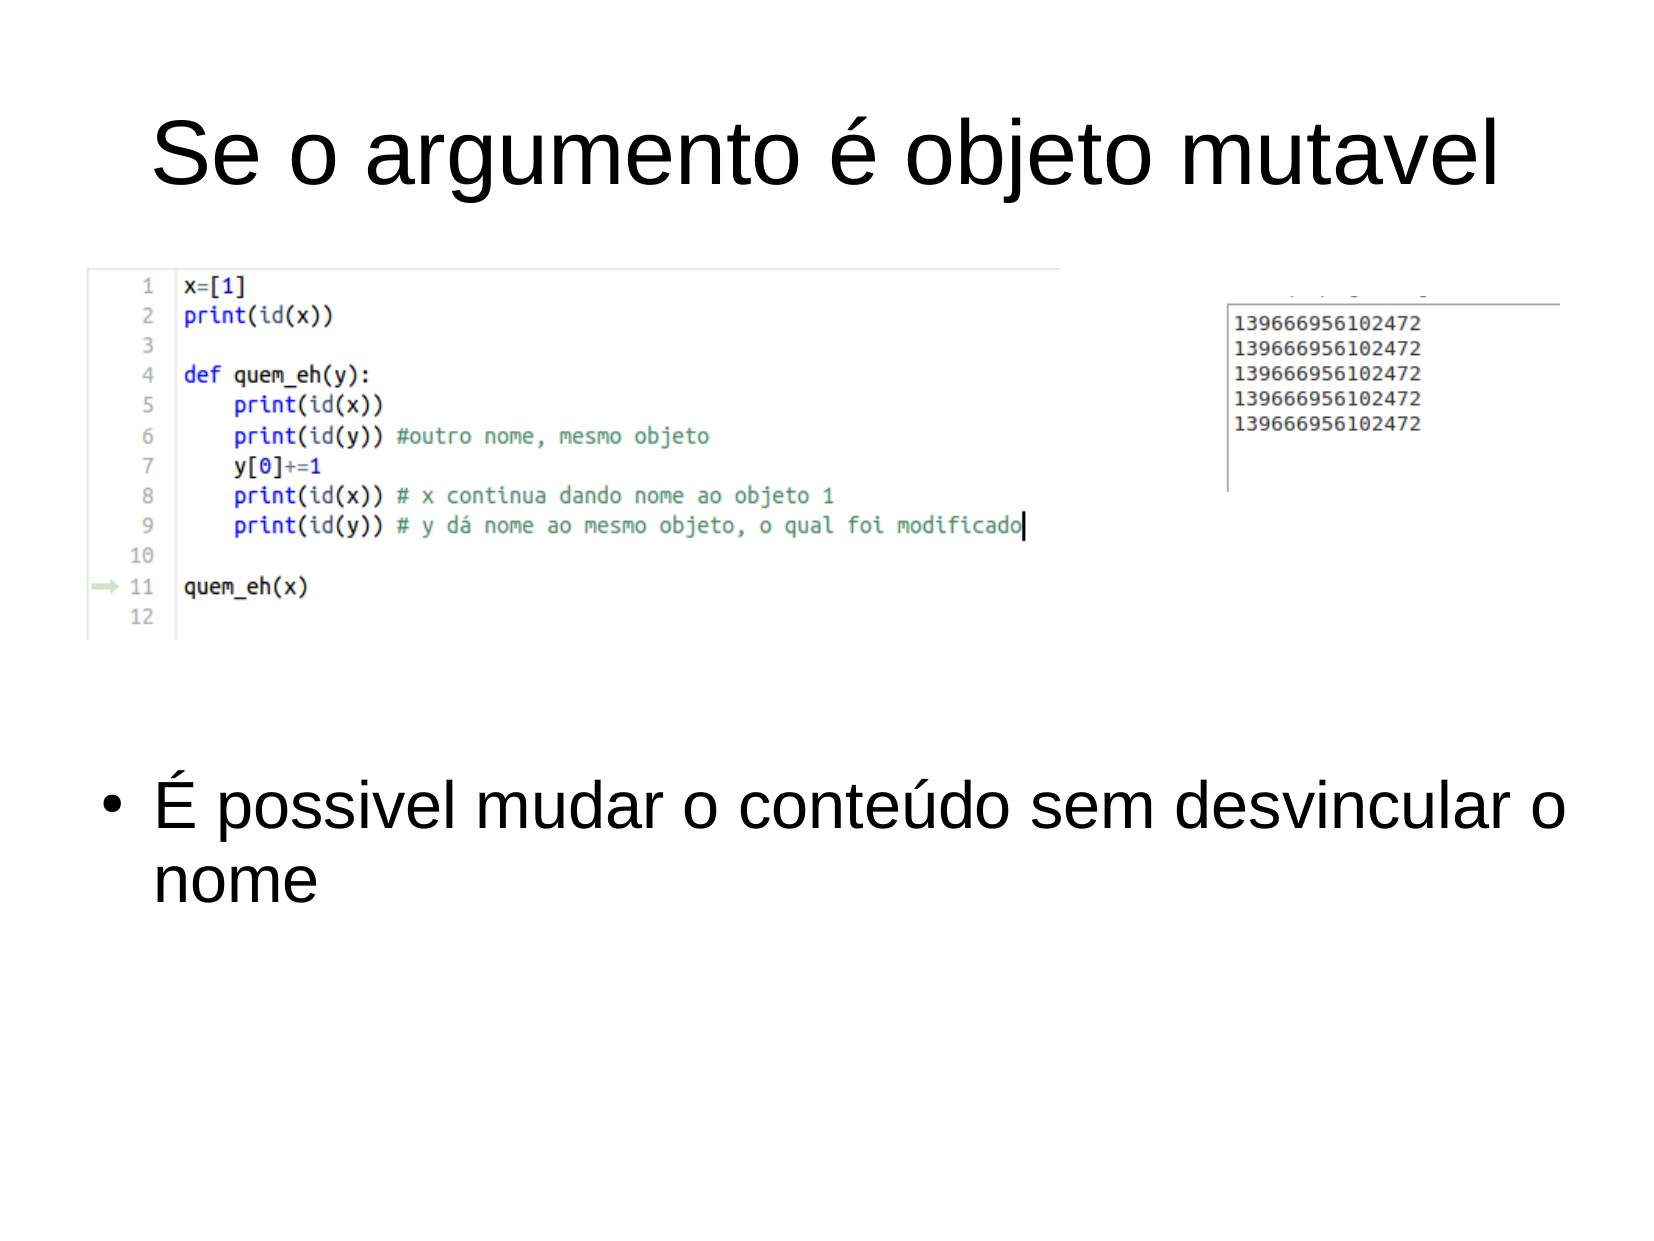

# Se o argumento é objeto mutavel
É possivel mudar o conteúdo sem desvincular o nome